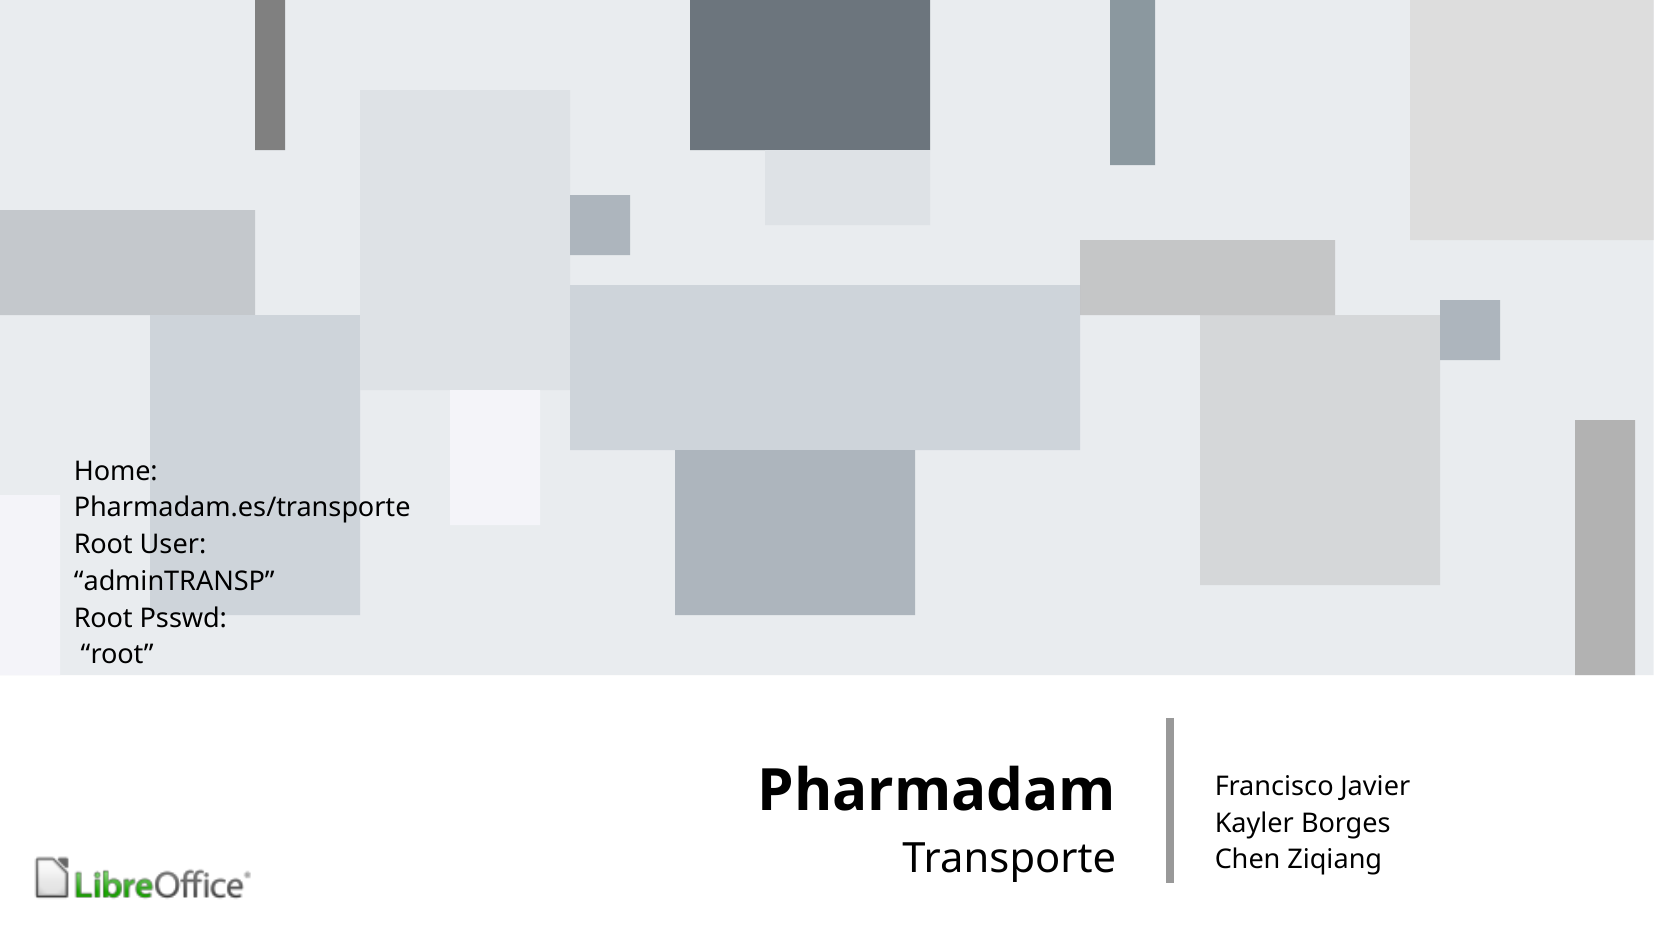

Home:
Pharmadam.es/transporte
Root User:
“adminTRANSP”
Root Psswd:
 “root”
Pharmadam
Transporte
Francisco Javier
Kayler Borges
Chen Ziqiang